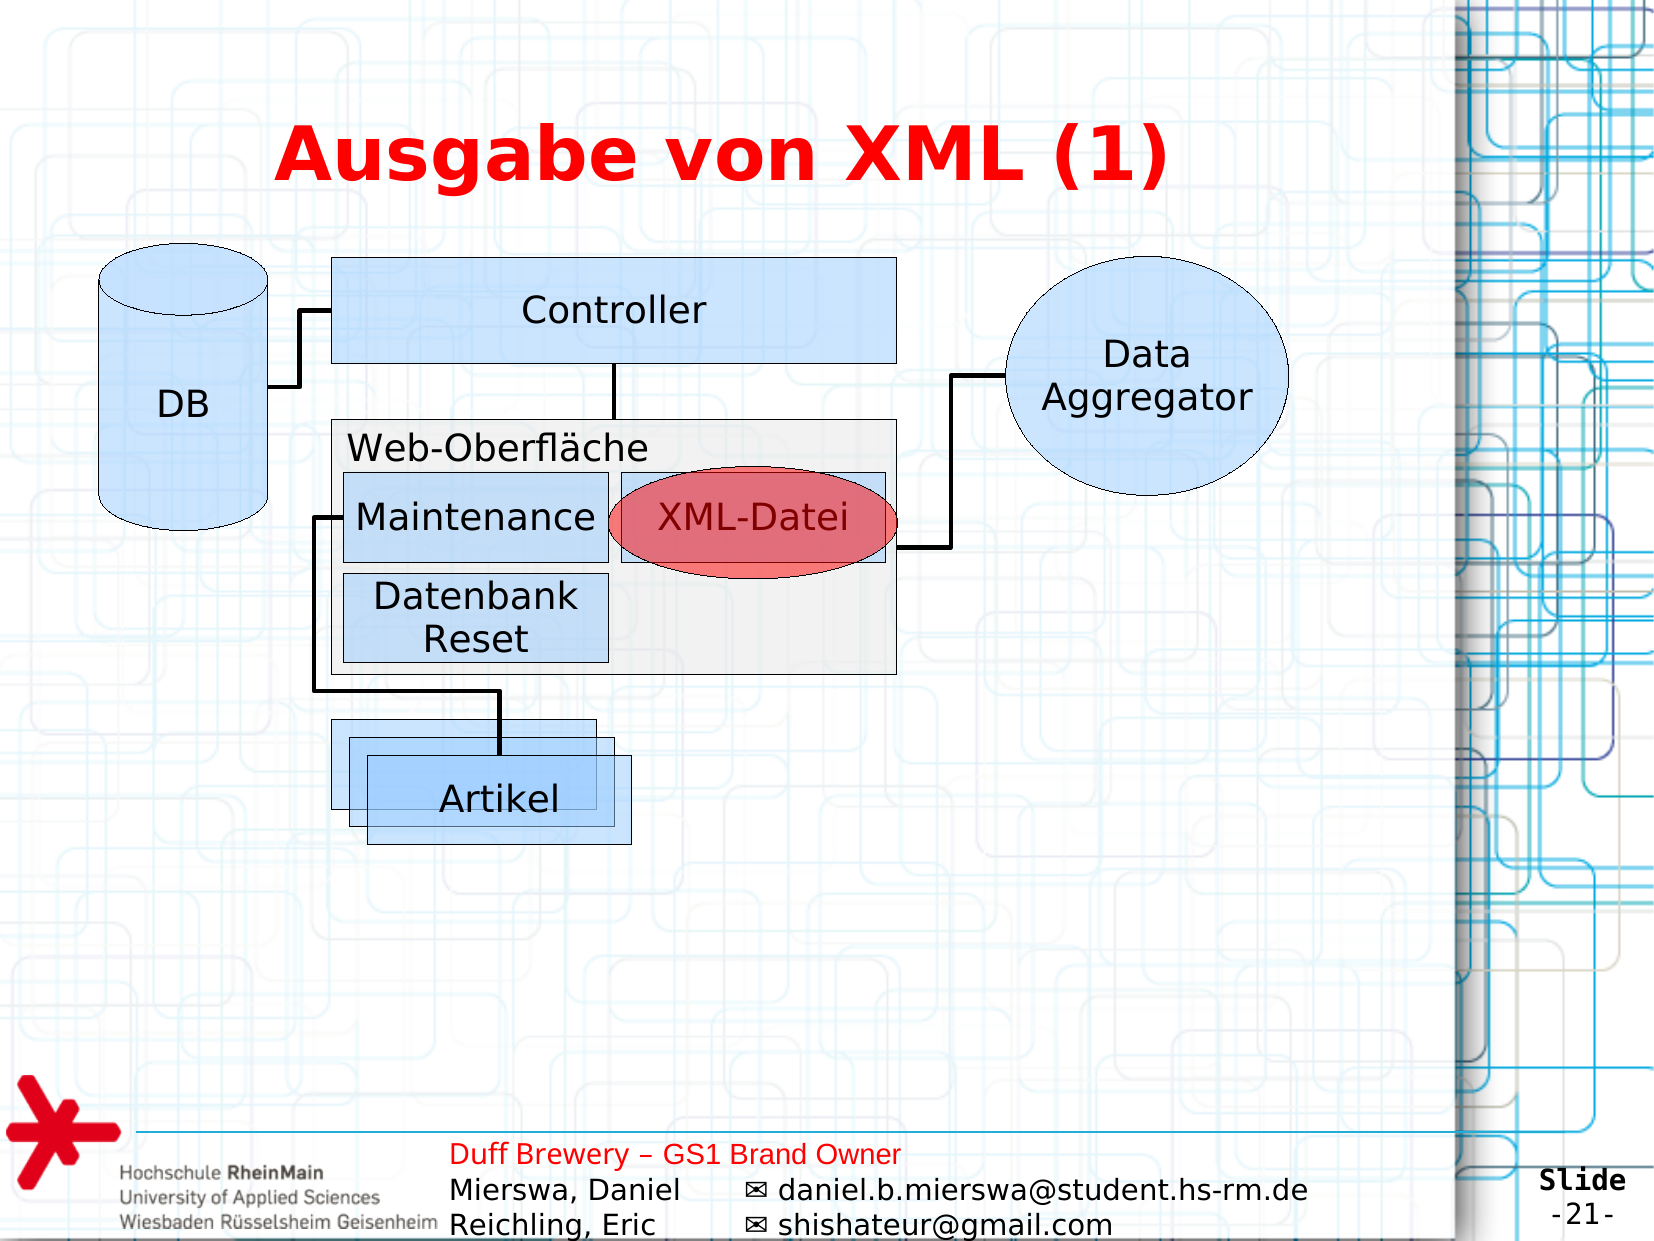

# Ausgabe von XML (1)
DB
Data
Aggregator
Controller
Web-Oberfläche
Maintenance
XML-Datei
Datenbank
Reset
Artikel
21